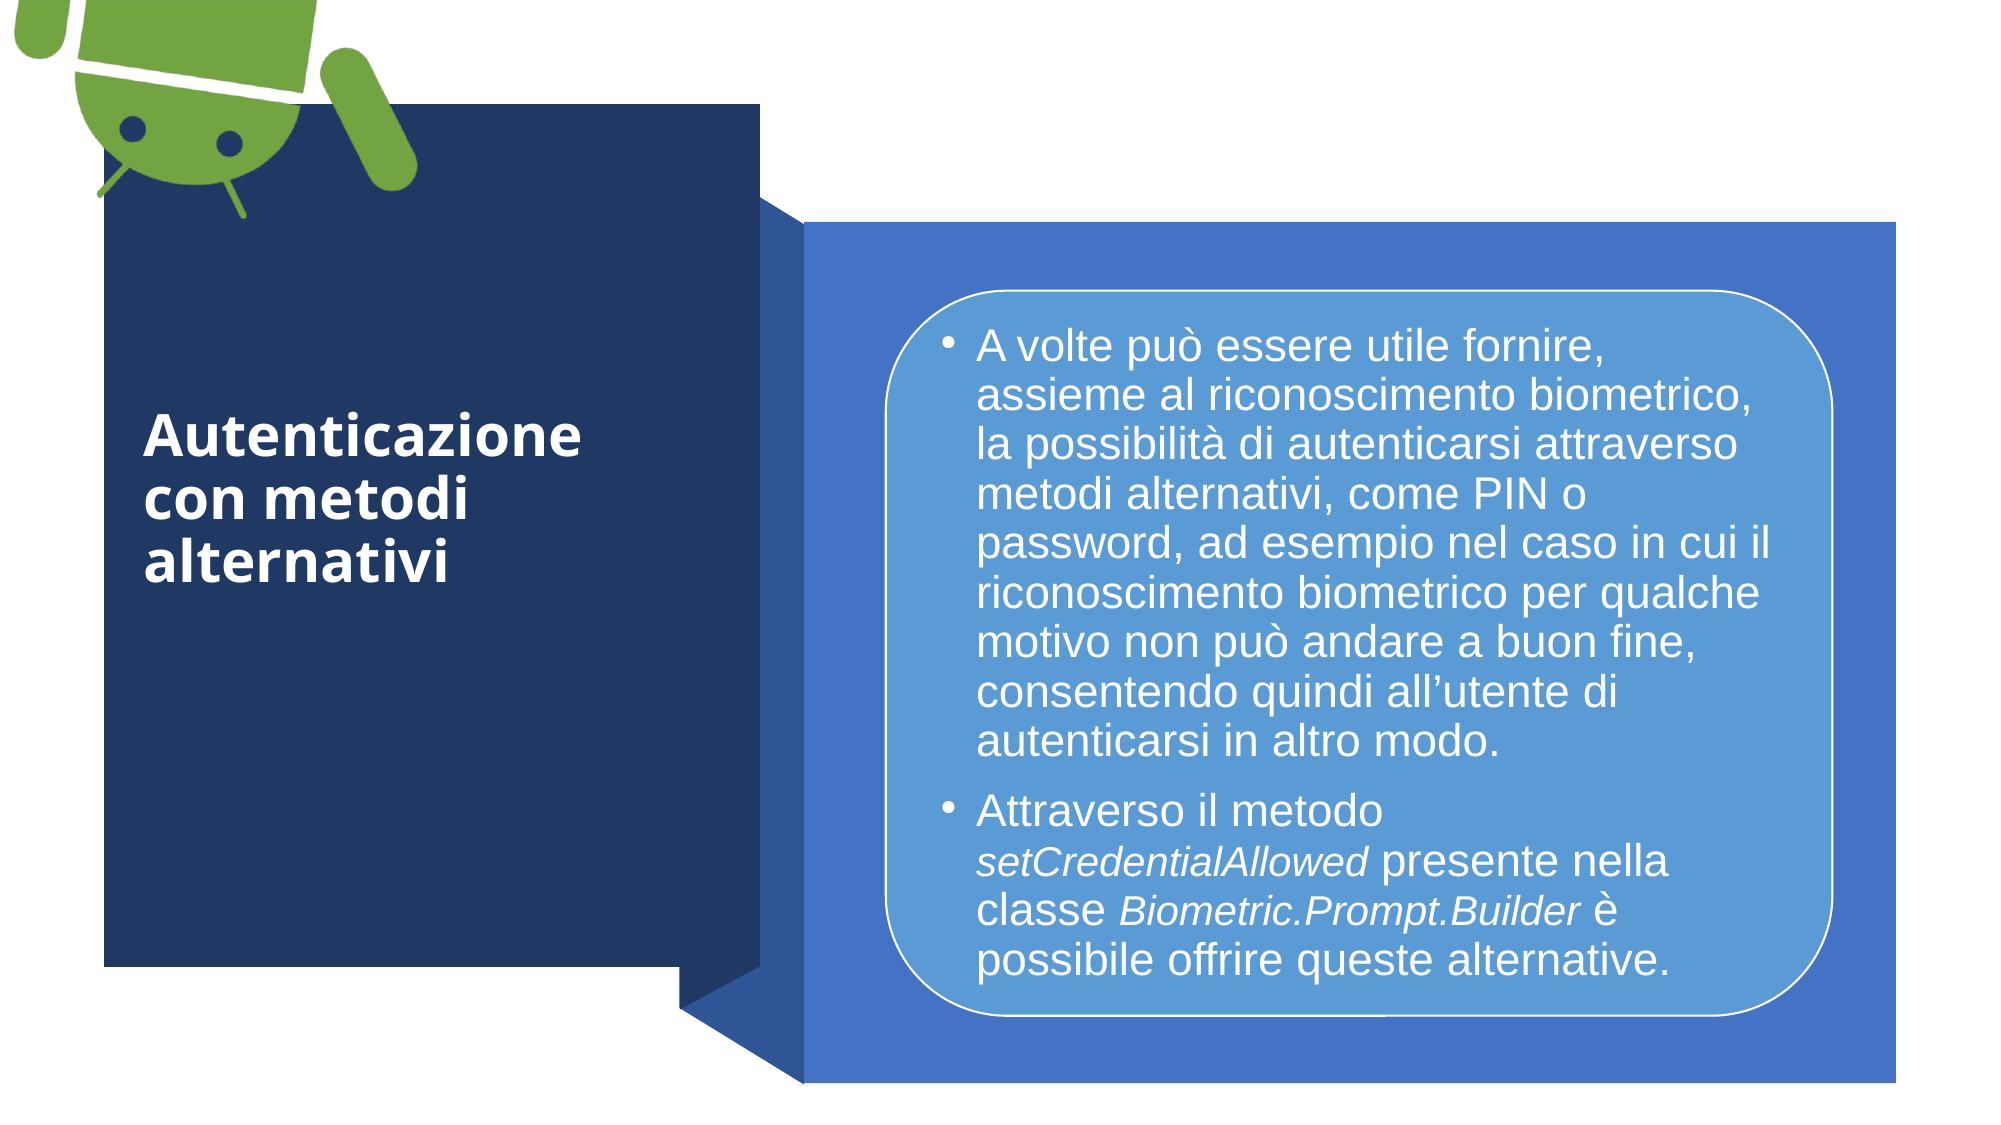

# Autenticazione con metodi alternativi
A volte può essere utile fornire, assieme al riconoscimento biometrico, la possibilità di autenticarsi attraverso metodi alternativi, come PIN o password, ad esempio nel caso in cui il riconoscimento biometrico per qualche motivo non può andare a buon fine, consentendo quindi all’utente di autenticarsi in altro modo.
Attraverso il metodo setCredentialAllowed presente nella classe Biometric.Prompt.Builder è possibile offrire queste alternative.